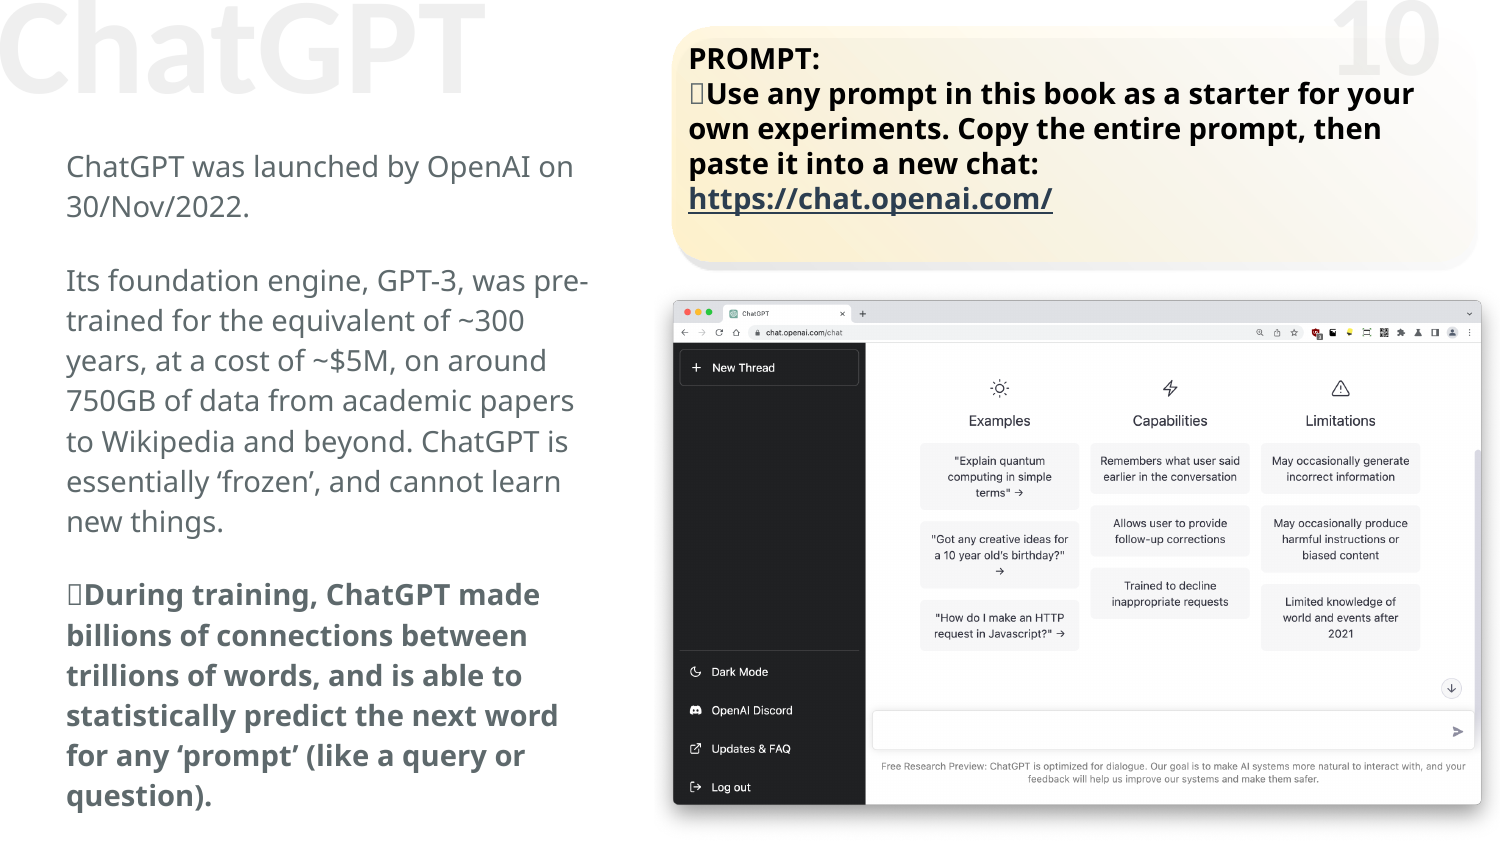

# ChatGPT
💡Use any prompt in this book as a starter for your own experiments. Copy the entire prompt, then paste it into a new chat:
https://chat.openai.com/
ChatGPT was launched by OpenAI on 30/Nov/2022.
Its foundation engine, GPT-3, was pre-trained for the equivalent of ~300 years, at a cost of ~$5M, on around 750GB of data from academic papers to Wikipedia and beyond. ChatGPT is essentially ‘frozen’, and cannot learn new things.
💡During training, ChatGPT made billions of connections between trillions of words, and is able to statistically predict the next word for any ‘prompt’ (like a query or question).